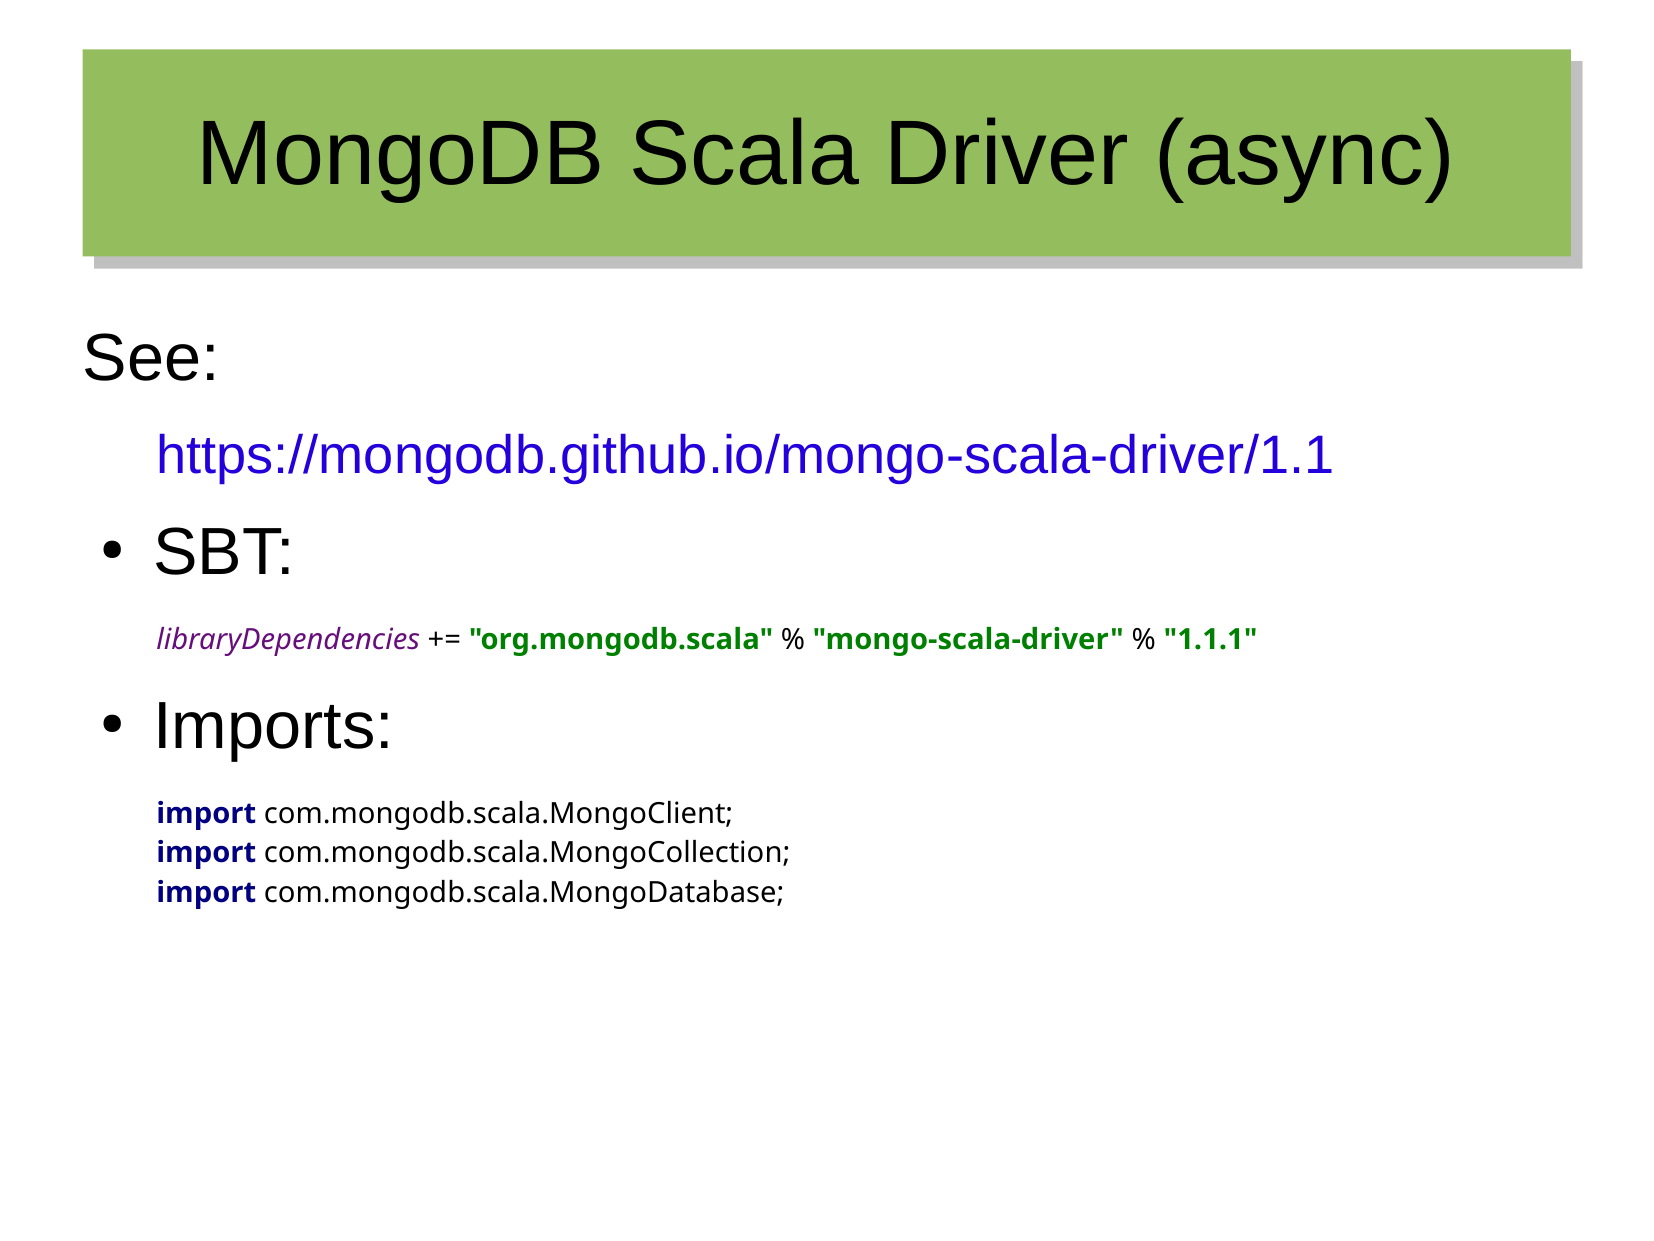

# MongoDB Scala Driver (async)
See:
https://mongodb.github.io/mongo-scala-driver/1.1
SBT:
libraryDependencies += "org.mongodb.scala" % "mongo-scala-driver" % "1.1.1"
Imports:
import com.mongodb.scala.MongoClient;
import com.mongodb.scala.MongoCollection;
import com.mongodb.scala.MongoDatabase;